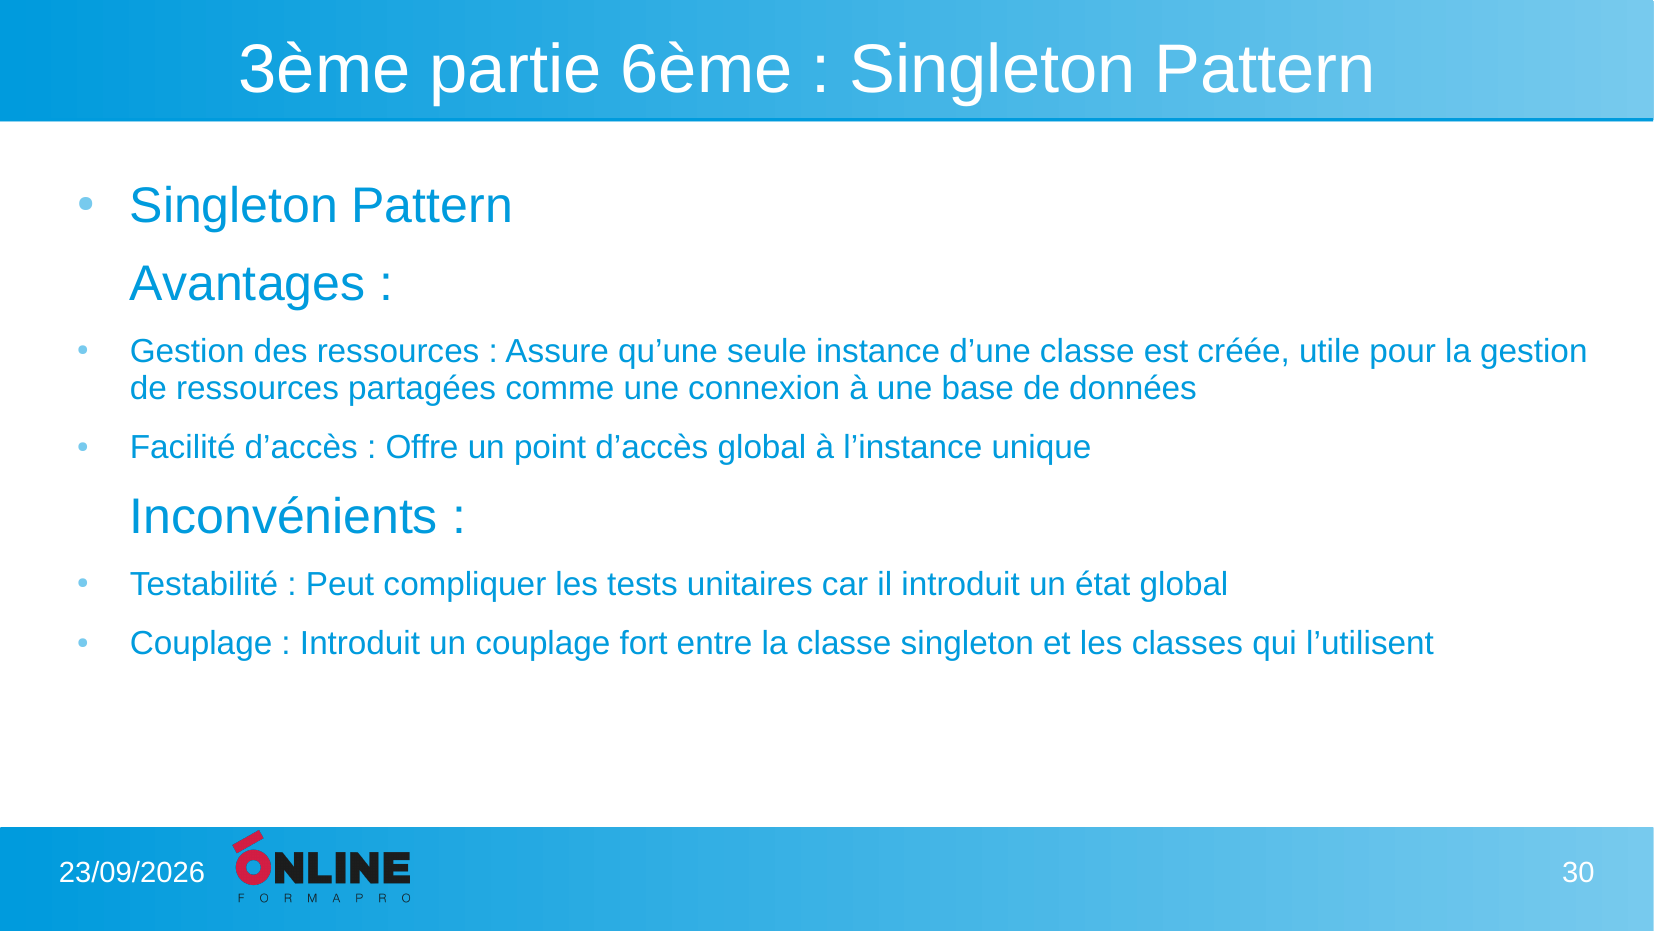

# 3ème partie 6ème : Singleton Pattern
Singleton Pattern
Avantages :
Gestion des ressources : Assure qu’une seule instance d’une classe est créée, utile pour la gestion de ressources partagées comme une connexion à une base de données
Facilité d’accès : Offre un point d’accès global à l’instance unique
Inconvénients :
Testabilité : Peut compliquer les tests unitaires car il introduit un état global
Couplage : Introduit un couplage fort entre la classe singleton et les classes qui l’utilisent
30